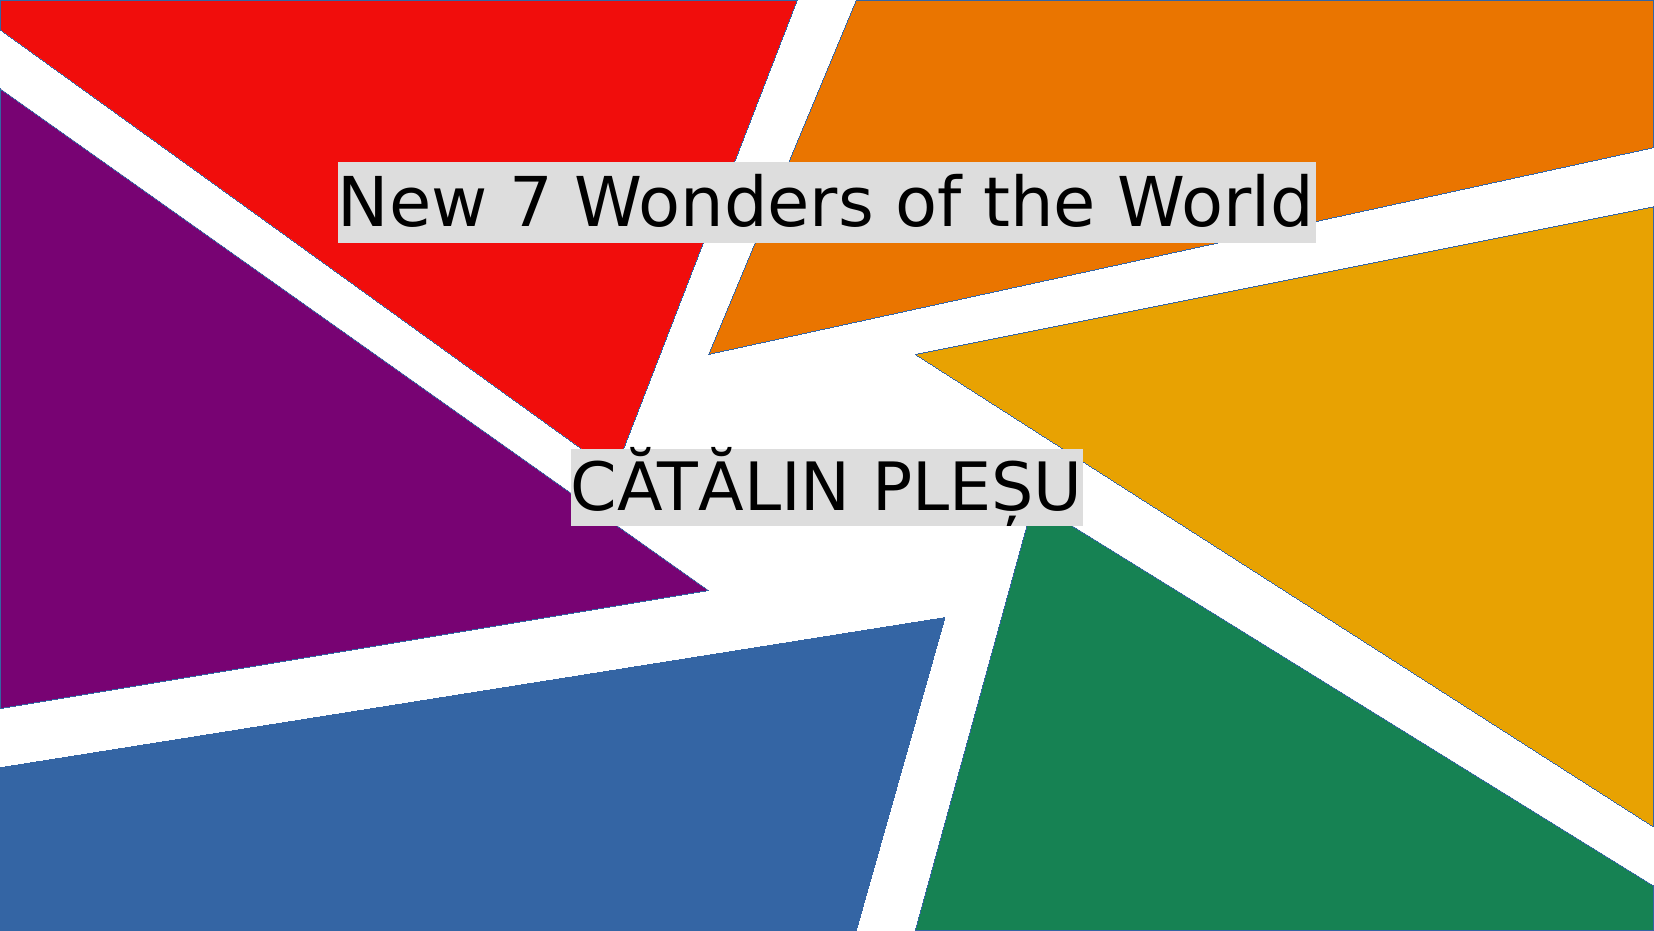

# New 7 Wonders of the World
CĂTĂLIN PLEȘU